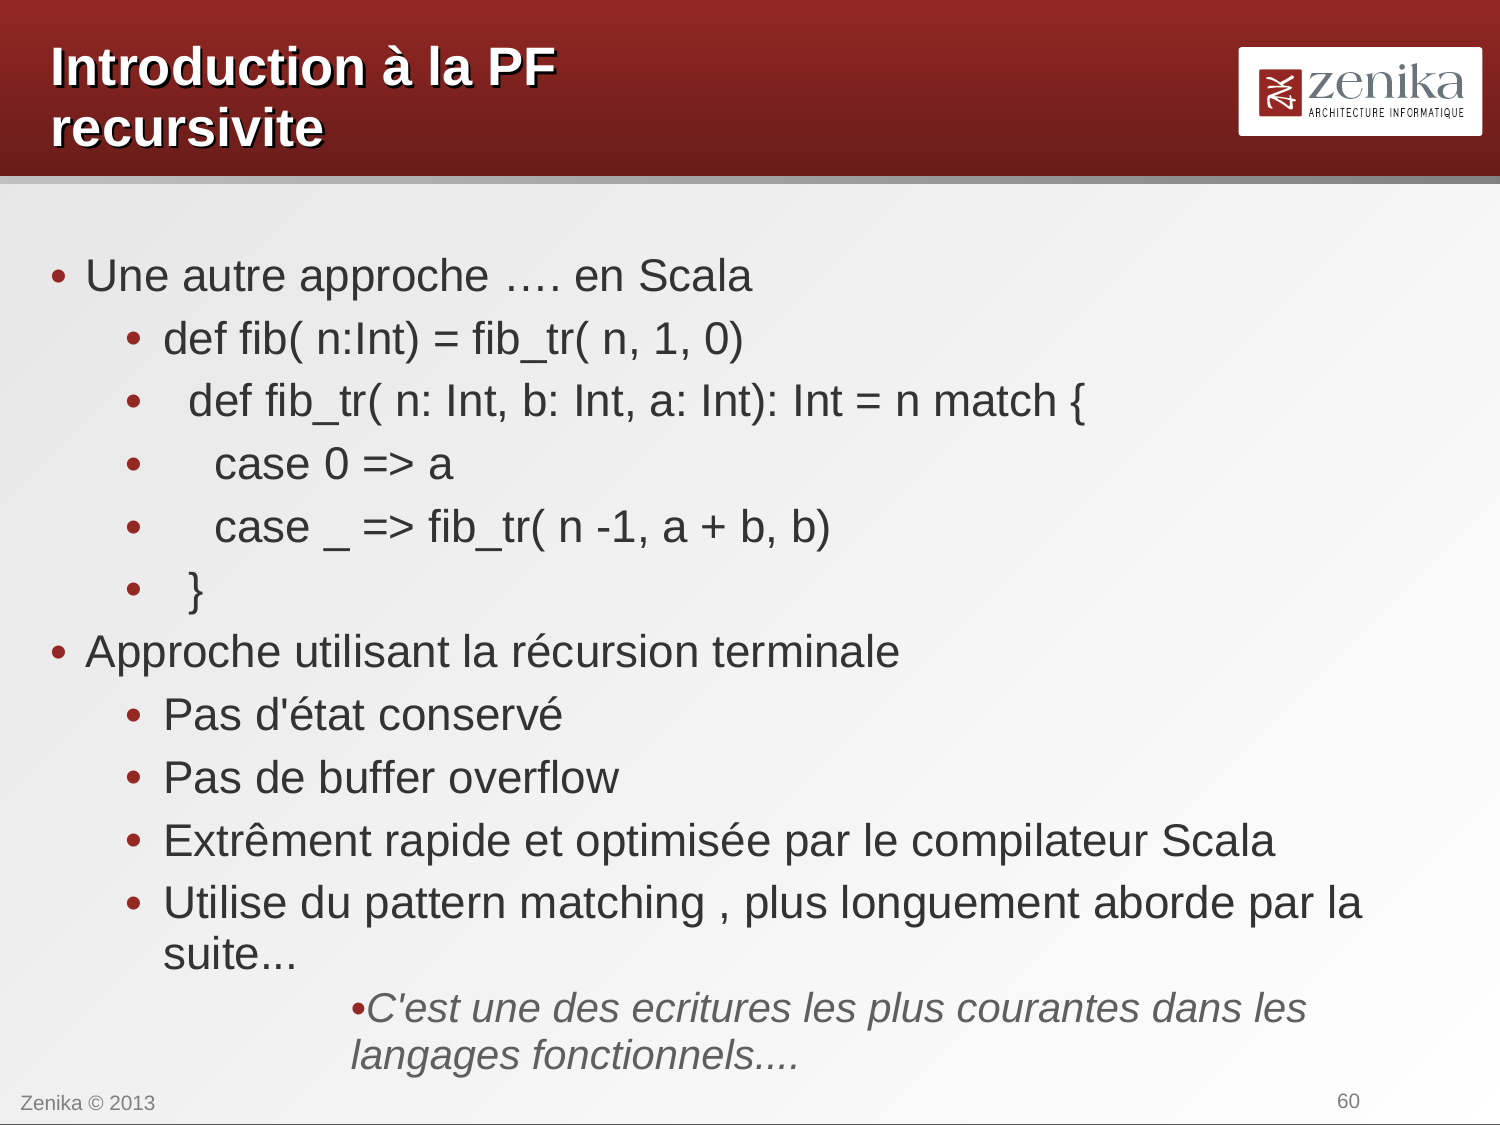

# Introduction à la PF recursivite
Une autre approche …. en Scala
def fib( n:Int) = fib_tr( n, 1, 0)
 def fib_tr( n: Int, b: Int, a: Int): Int = n match {
 case 0 => a
 case _ => fib_tr( n -1, a + b, b)
 }
Approche utilisant la récursion terminale
Pas d'état conservé
Pas de buffer overflow
Extrêment rapide et optimisée par le compilateur Scala
Utilise du pattern matching , plus longuement aborde par la suite...
C'est une des ecritures les plus courantes dans les langages fonctionnels....